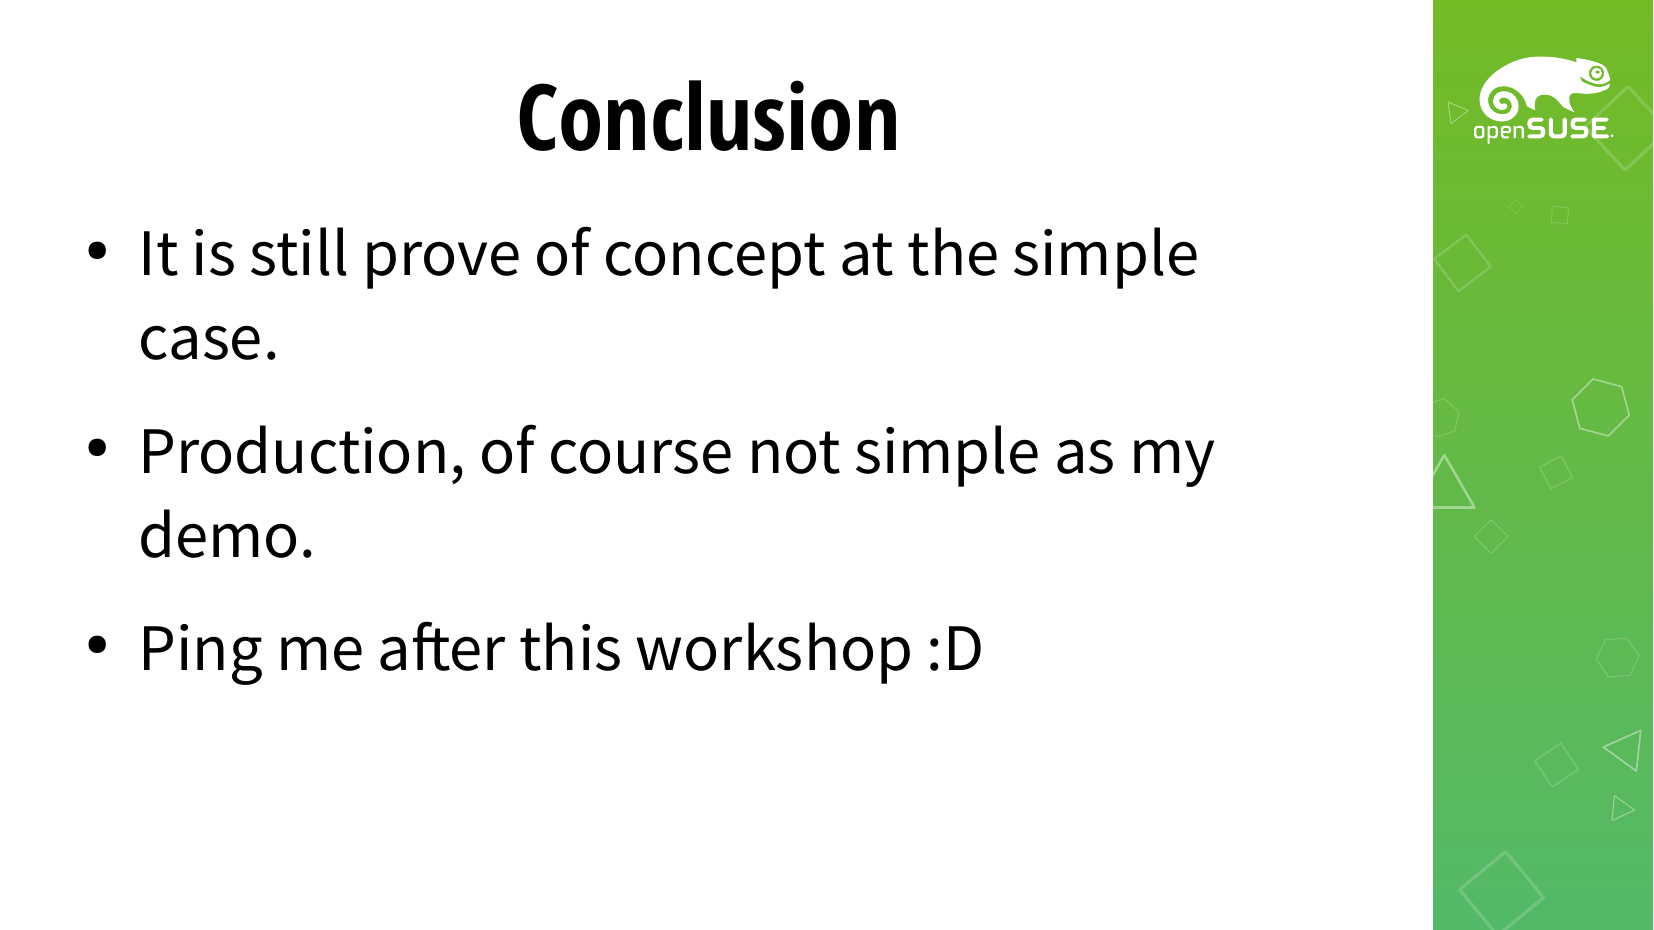

# Conclusion
It is still prove of concept at the simple case.
Production, of course not simple as my demo.
Ping me after this workshop :D